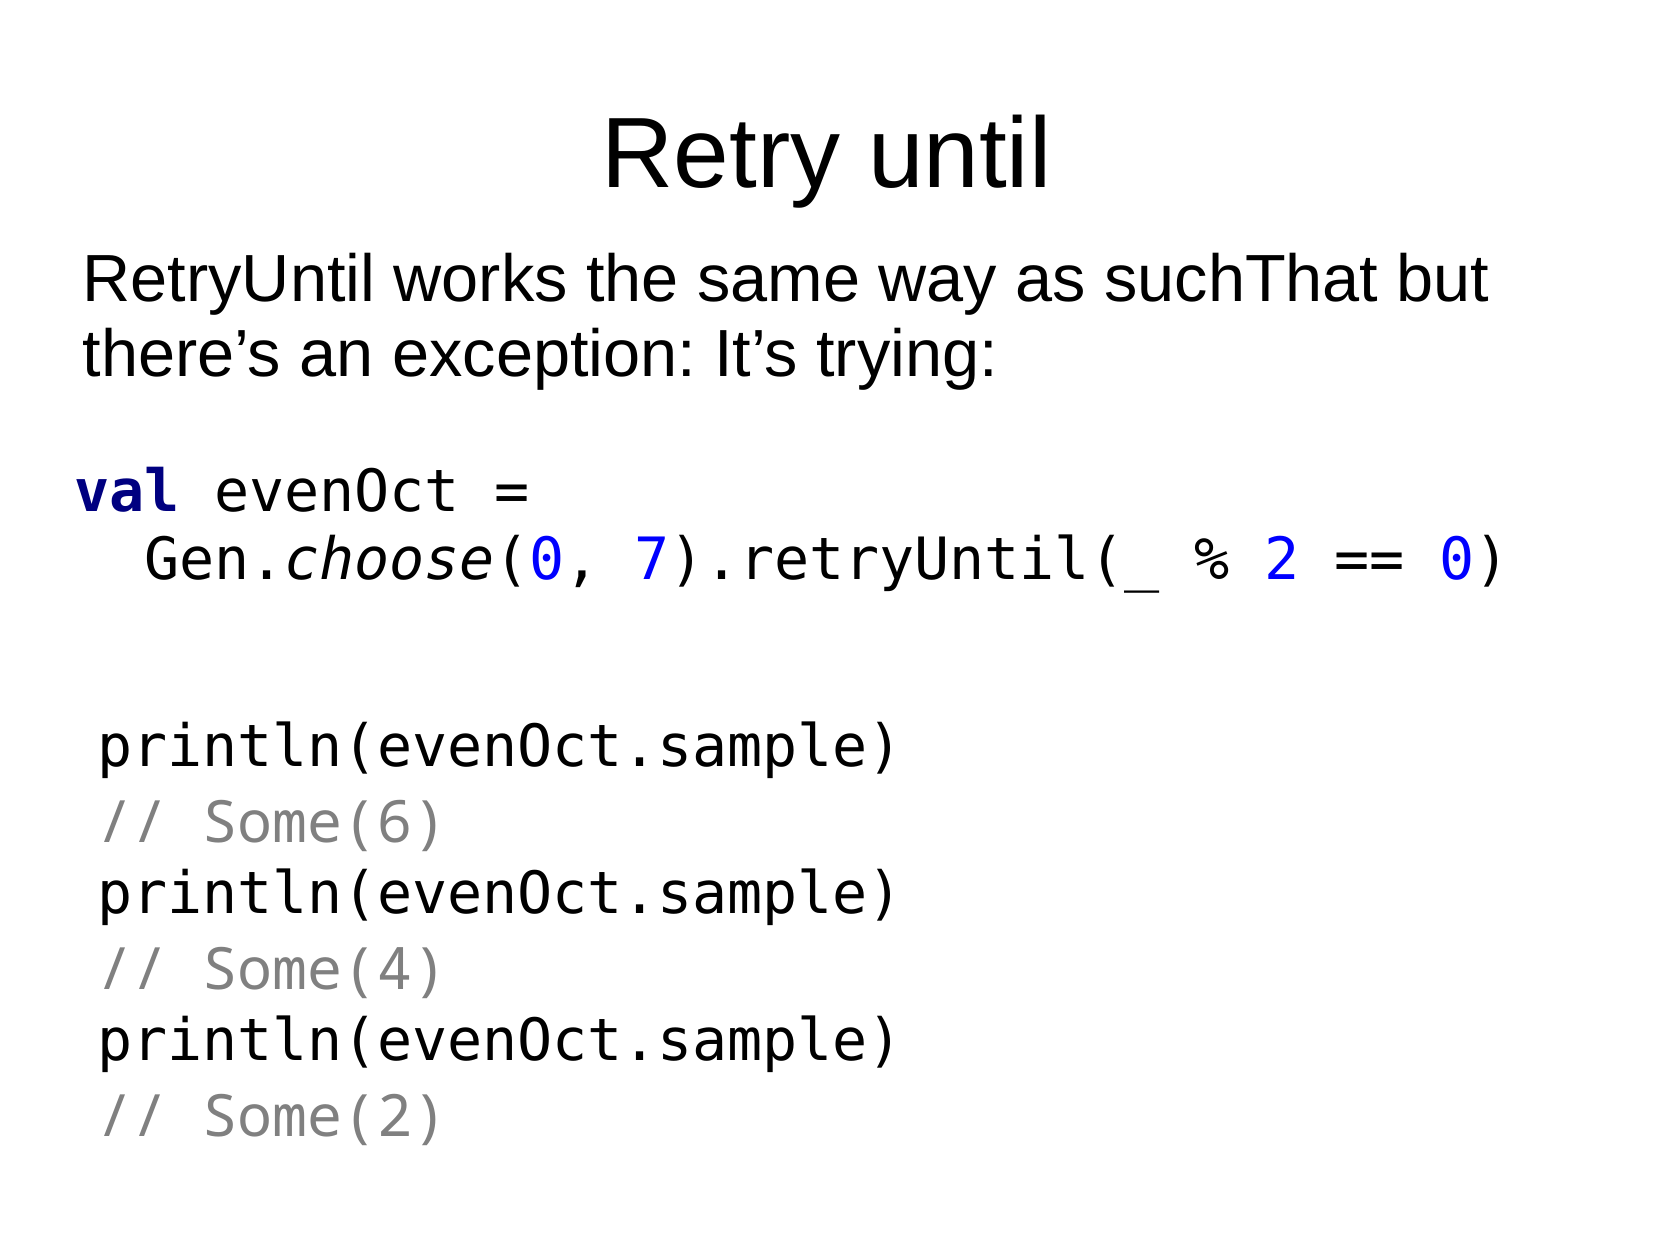

# Retry until
RetryUntil works the same way as suchThat but there’s an exception: It’s trying:
val evenOct =
 Gen.choose(0, 7).retryUntil(_ % 2 == 0)
println(evenOct.sample)
// Some(6)
println(evenOct.sample)
// Some(4)
println(evenOct.sample)
// Some(2)